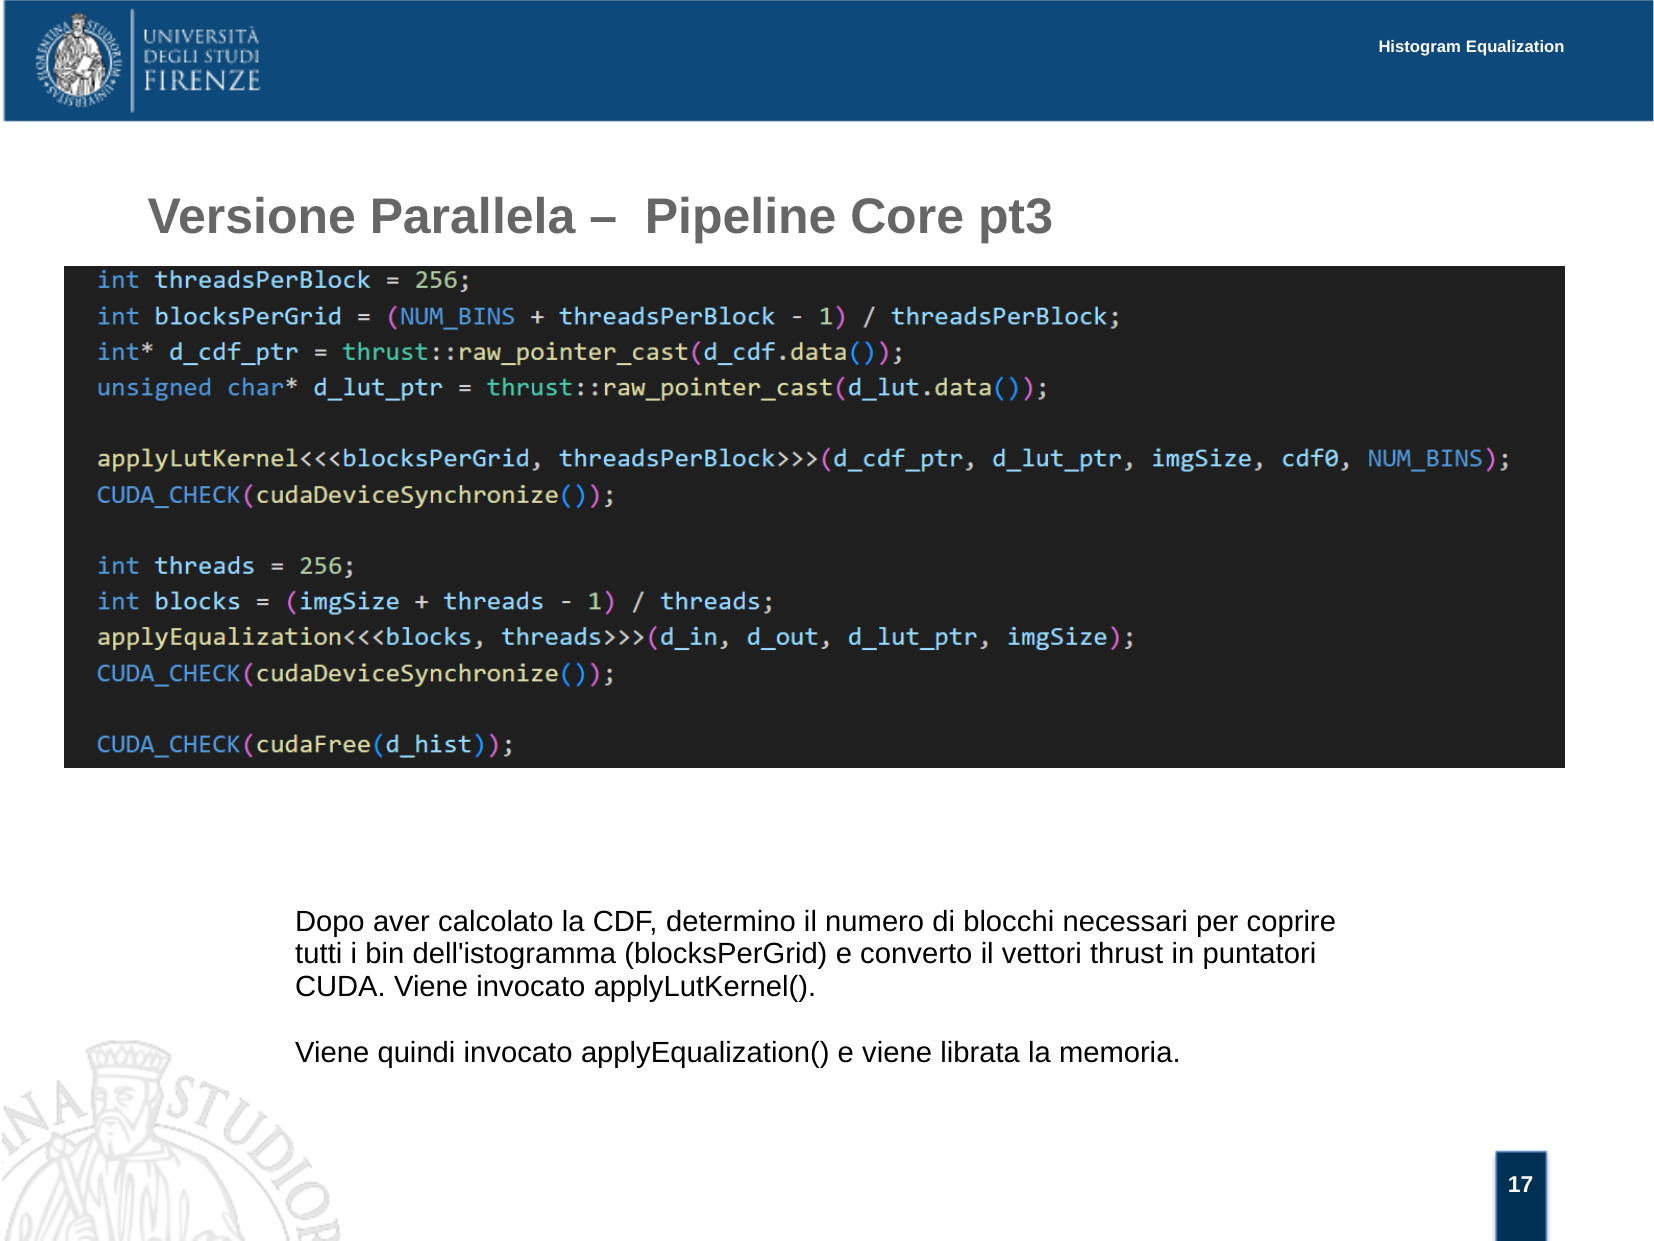

Histogram Equalization
Versione Parallela – Pipeline Core pt3
Dopo aver calcolato la CDF, determino il numero di blocchi necessari per coprire tutti i bin dell'istogramma (blocksPerGrid) e converto il vettori thrust in puntatori CUDA. Viene invocato applyLutKernel().
Viene quindi invocato applyEqualization() e viene librata la memoria.
17